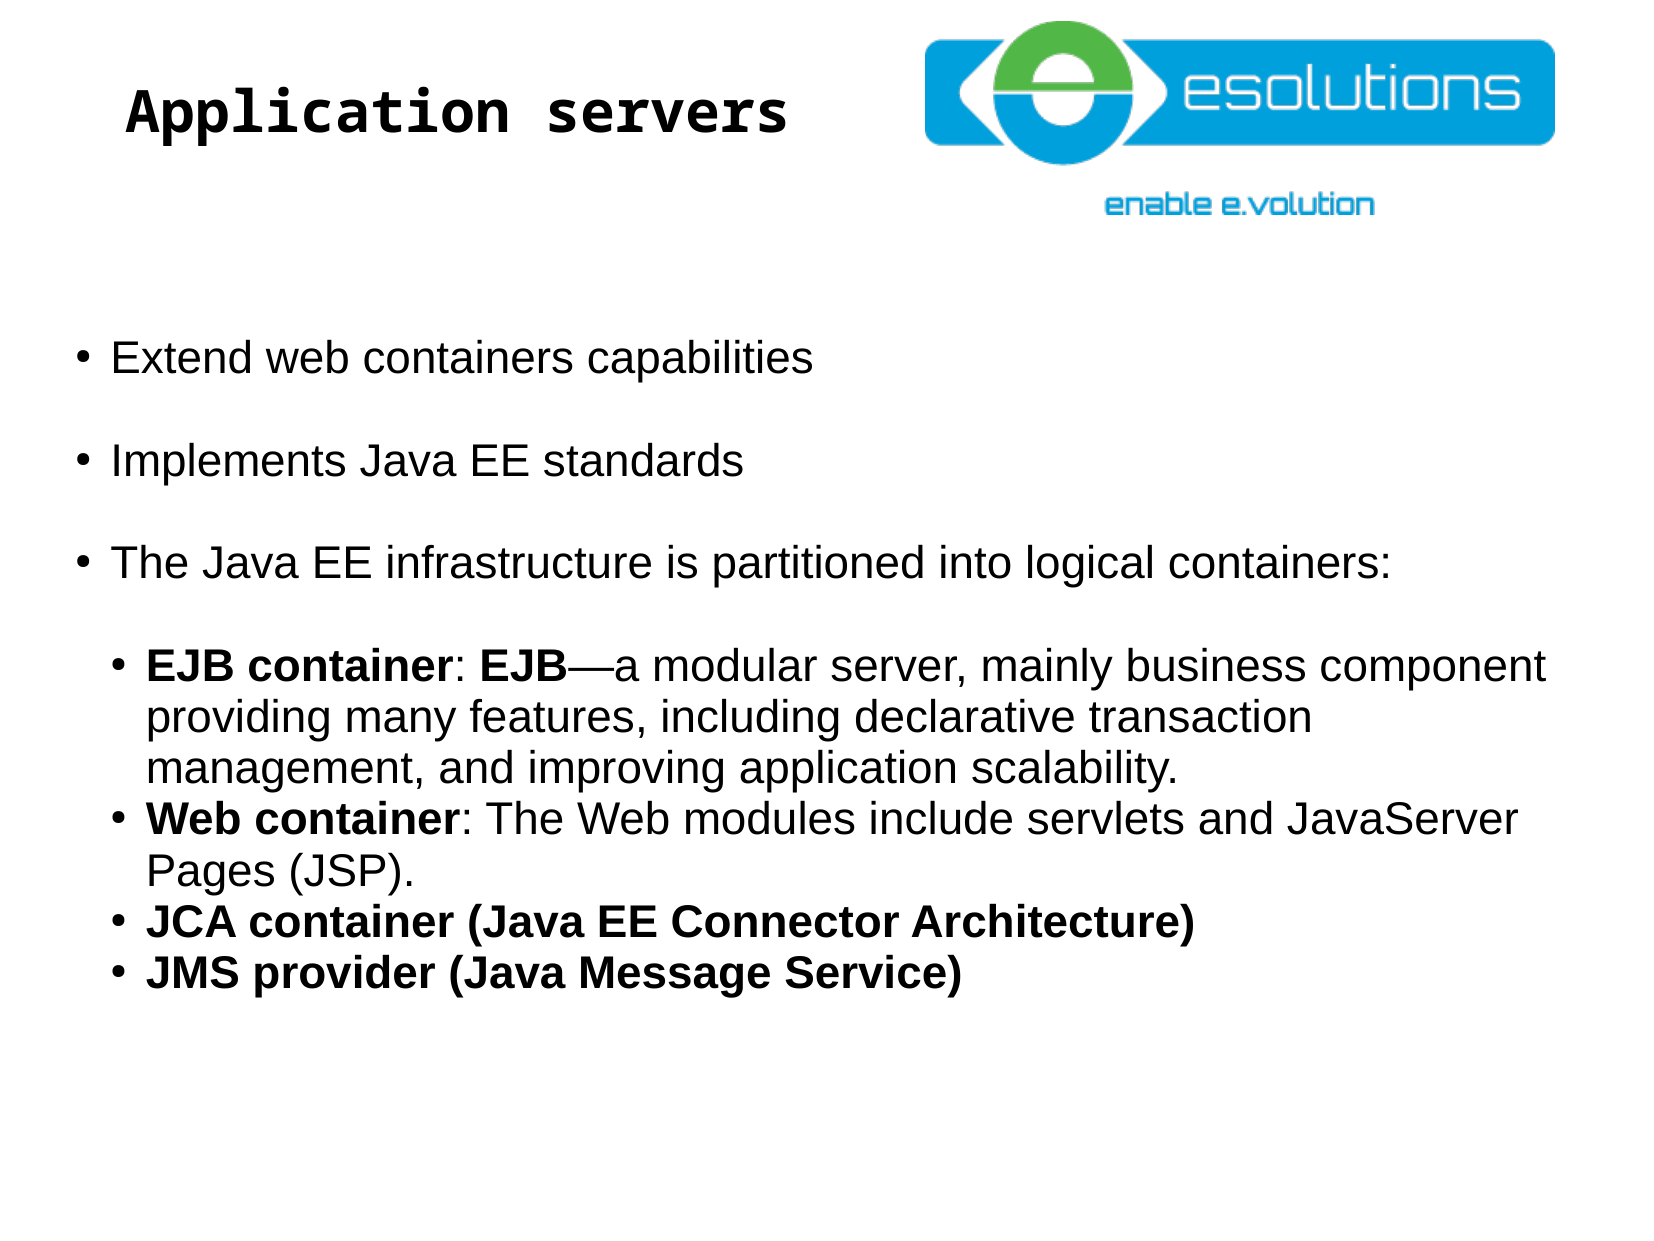

Application servers
# Extend web containers capabilities
Implements Java EE standards
The Java EE infrastructure is partitioned into logical containers:
EJB container: EJB—a modular server, mainly business component providing many features, including declarative transaction management, and improving application scalability.
Web container: The Web modules include servlets and JavaServer Pages (JSP).
JCA container (Java EE Connector Architecture)
JMS provider (Java Message Service)